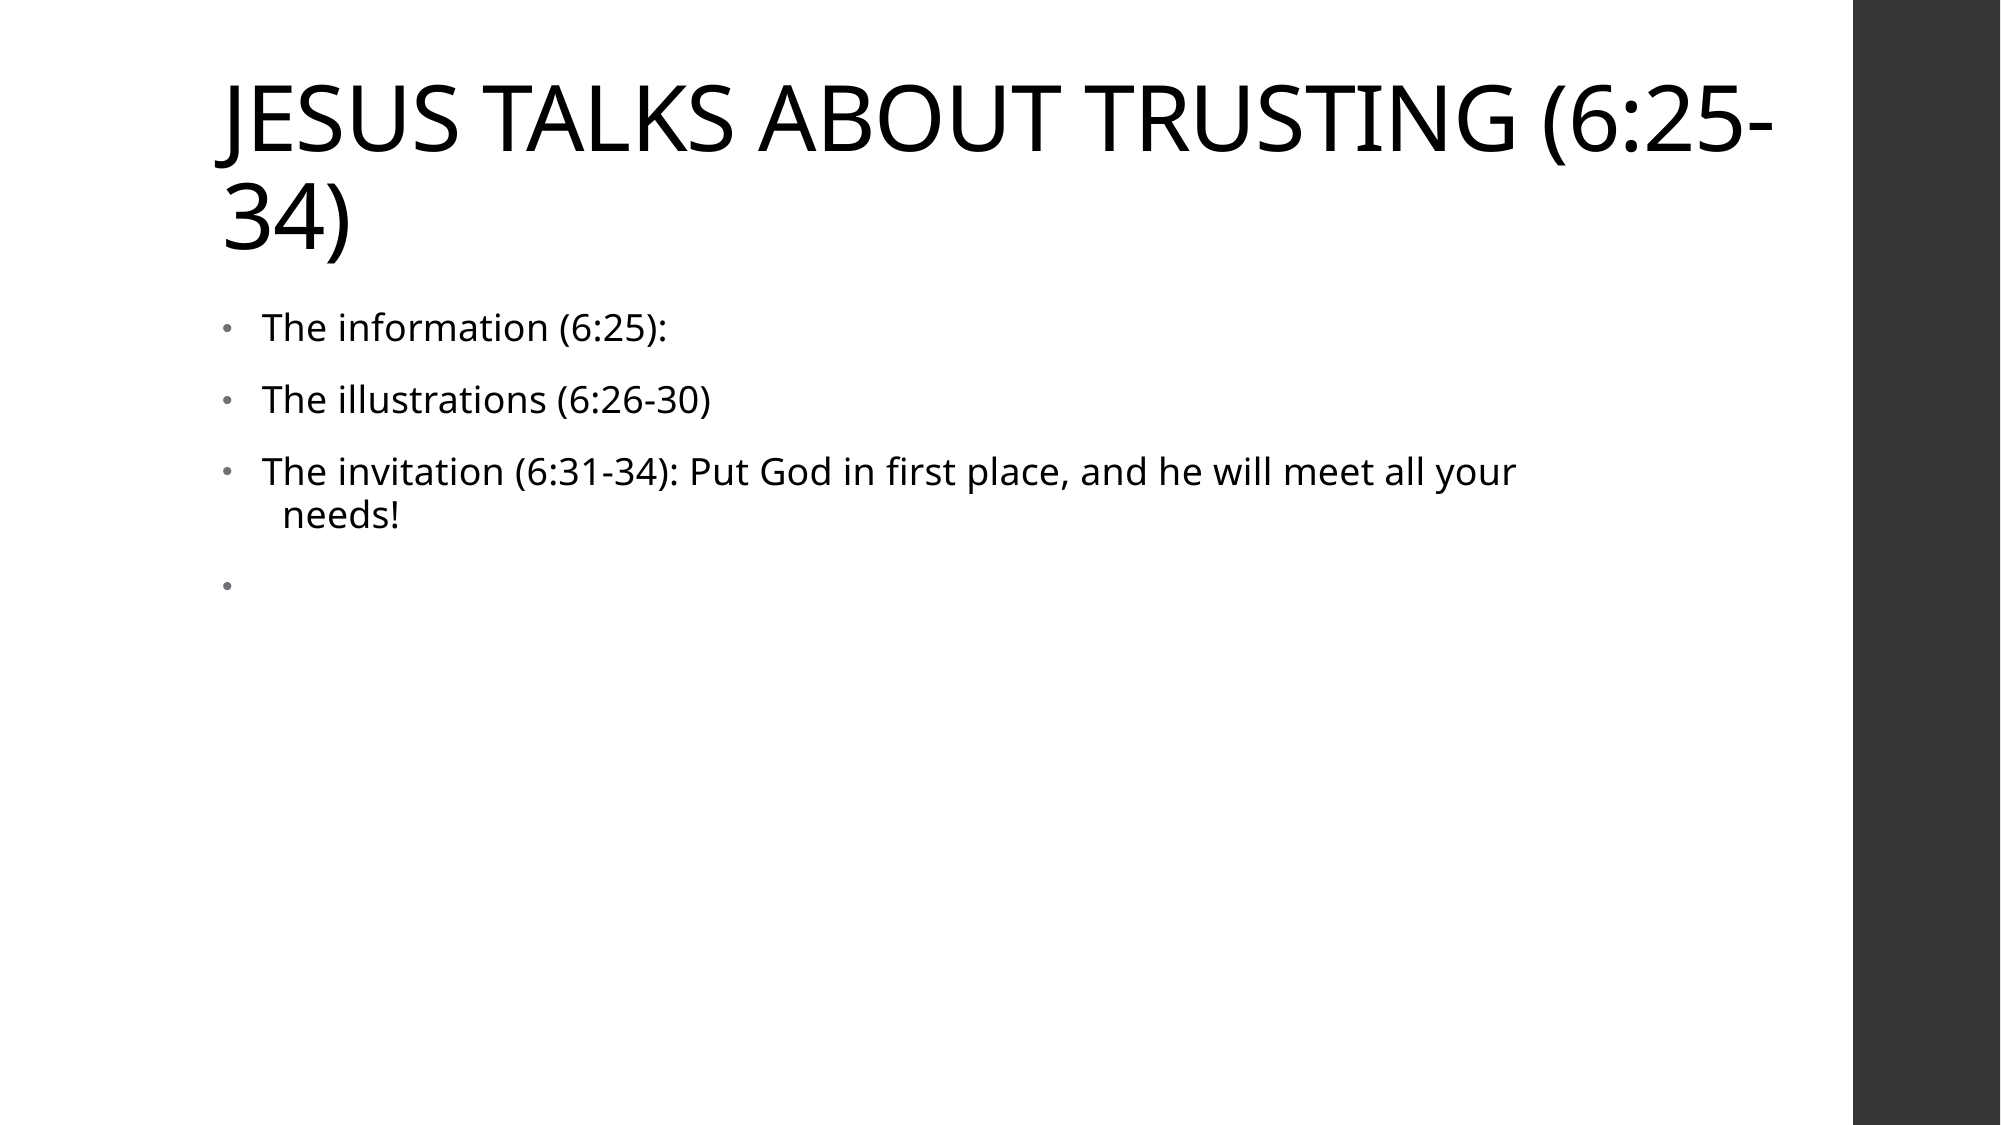

# JESUS TALKS ABOUT TRUSTING (6:25-34)
 The information (6:25):
 The illustrations (6:26-30)
 The invitation (6:31-34): Put God in first place, and he will meet all your needs!